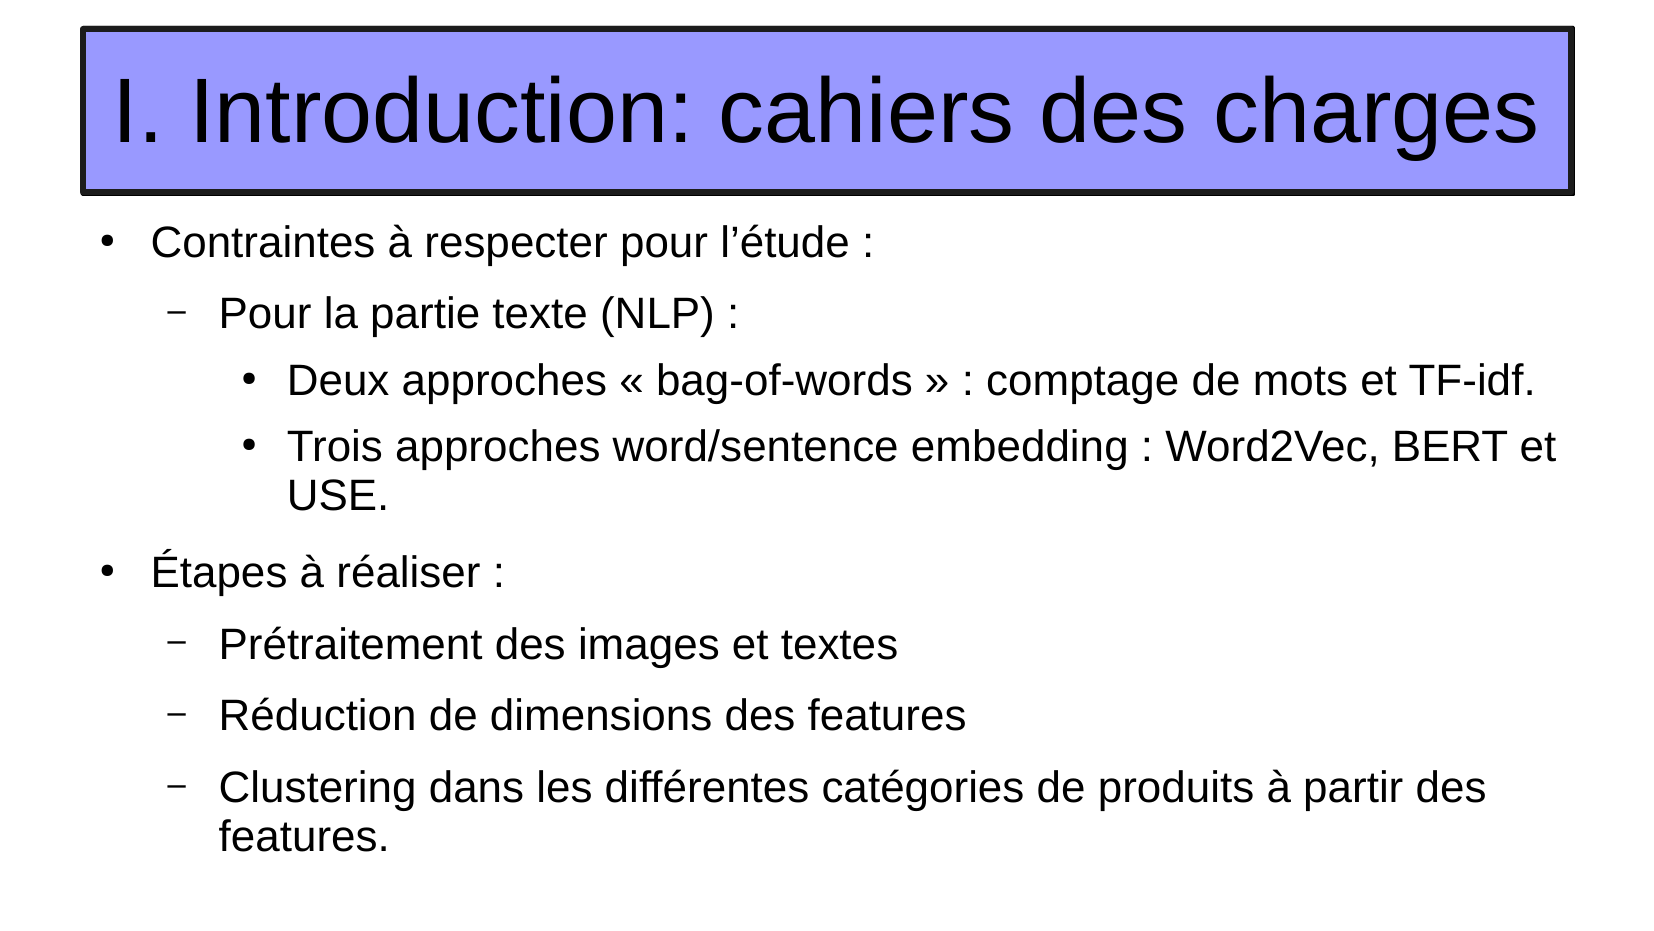

I. Introduction: cahiers des charges
# I. Introduction: cahier des charges
Contraintes à respecter pour l’étude :
Pour la partie texte (NLP) :
Deux approches « bag-of-words » : comptage de mots et TF-idf.
Trois approches word/sentence embedding : Word2Vec, BERT et USE.
Étapes à réaliser :
Prétraitement des images et textes
Réduction de dimensions des features
Clustering dans les différentes catégories de produits à partir des features.